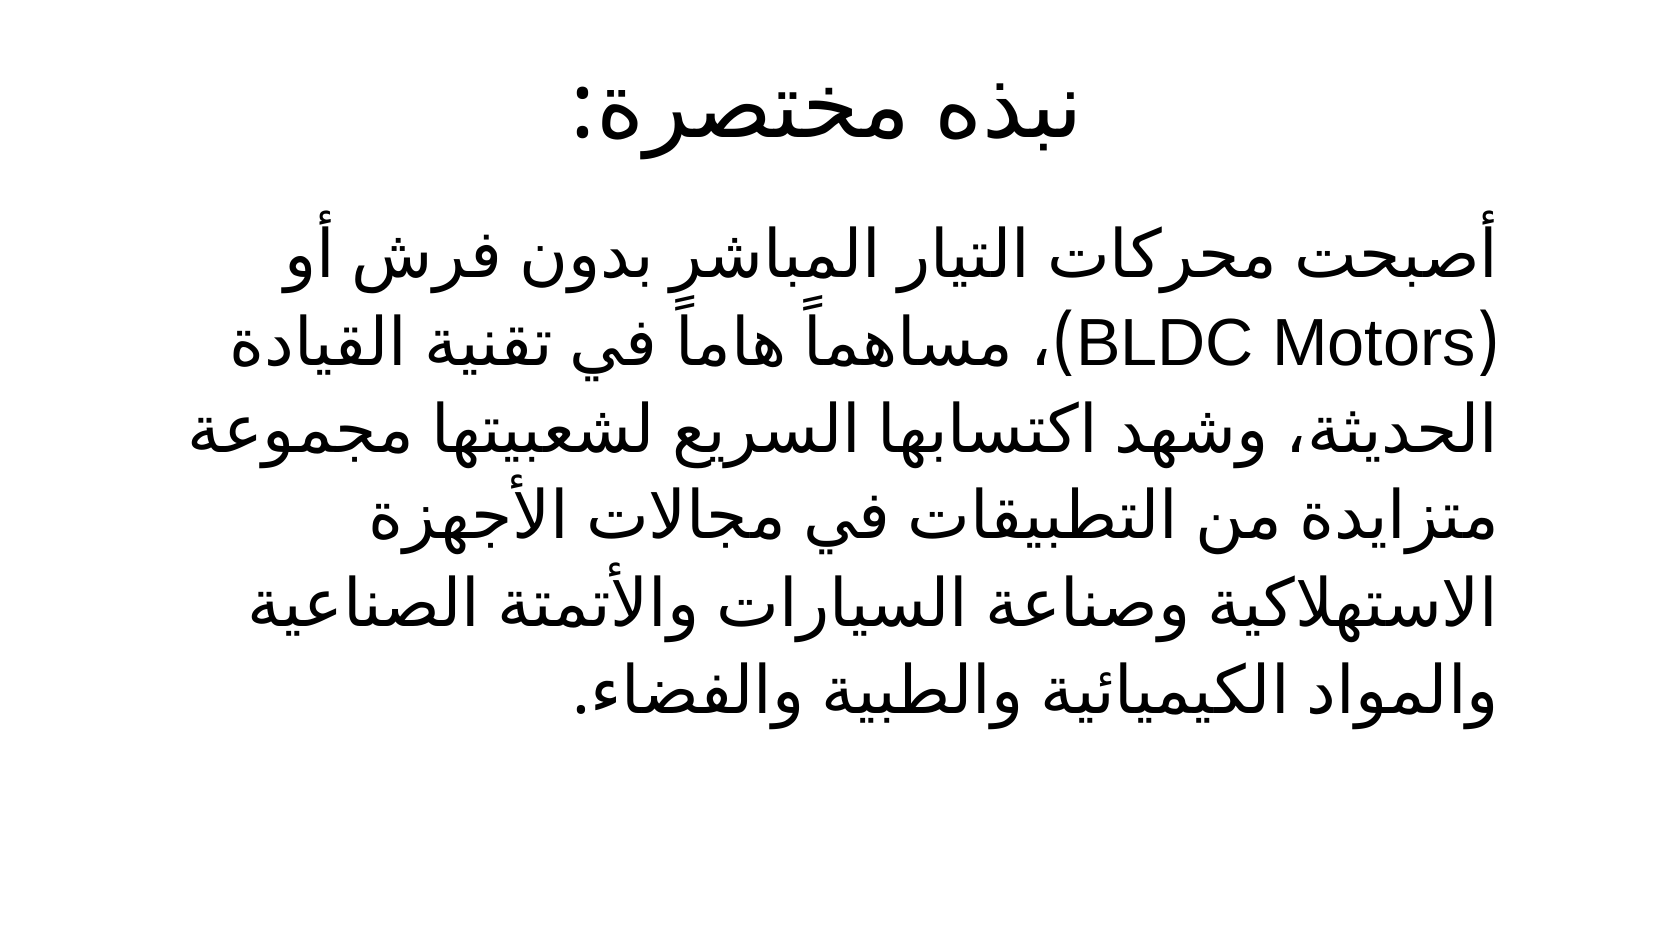

# نبذه مختصرة:
أصبحت محركات التيار المباشر بدون فرش أو (BLDC Motors)، مساهماً هاماً في تقنية القيادة الحديثة، وشهد اكتسابها السريع لشعبيتها مجموعة متزايدة من التطبيقات في مجالات الأجهزة الاستهلاكية وصناعة السيارات والأتمتة الصناعية والمواد الكيميائية والطبية والفضاء.